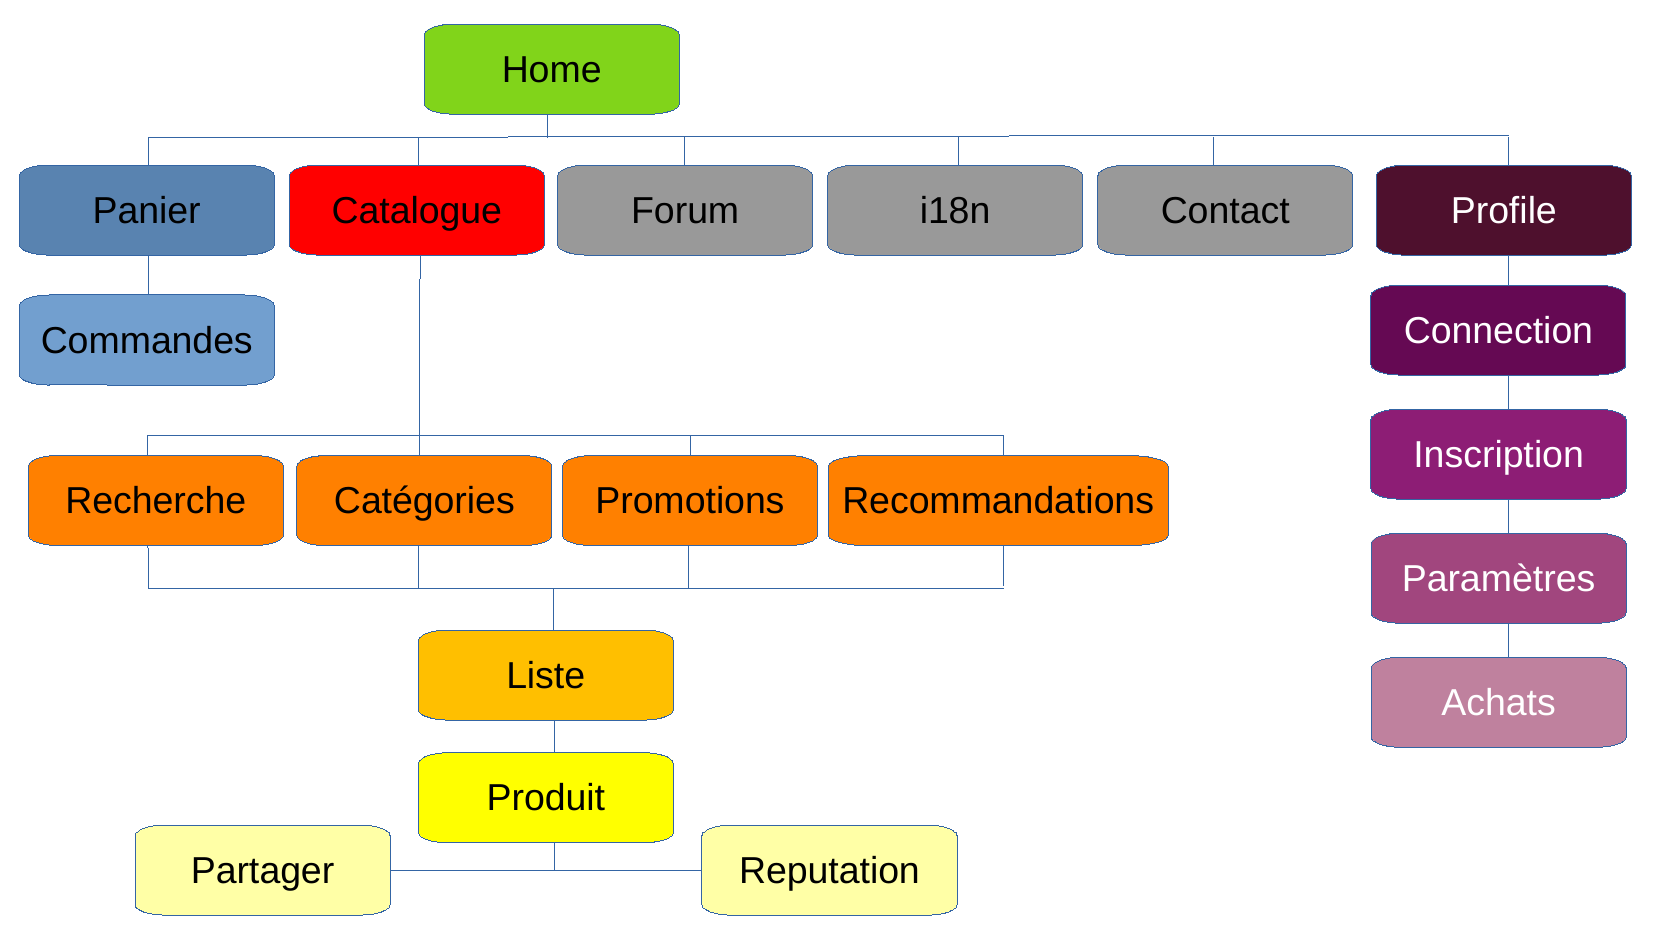

Home
Panier
Catalogue
Forum
i18n
Contact
Profile
Connection
Commandes
Inscription
Recherche
Promotions
Catégories
Recommandations
Paramètres
Liste
Achats
Produit
Partager
Reputation